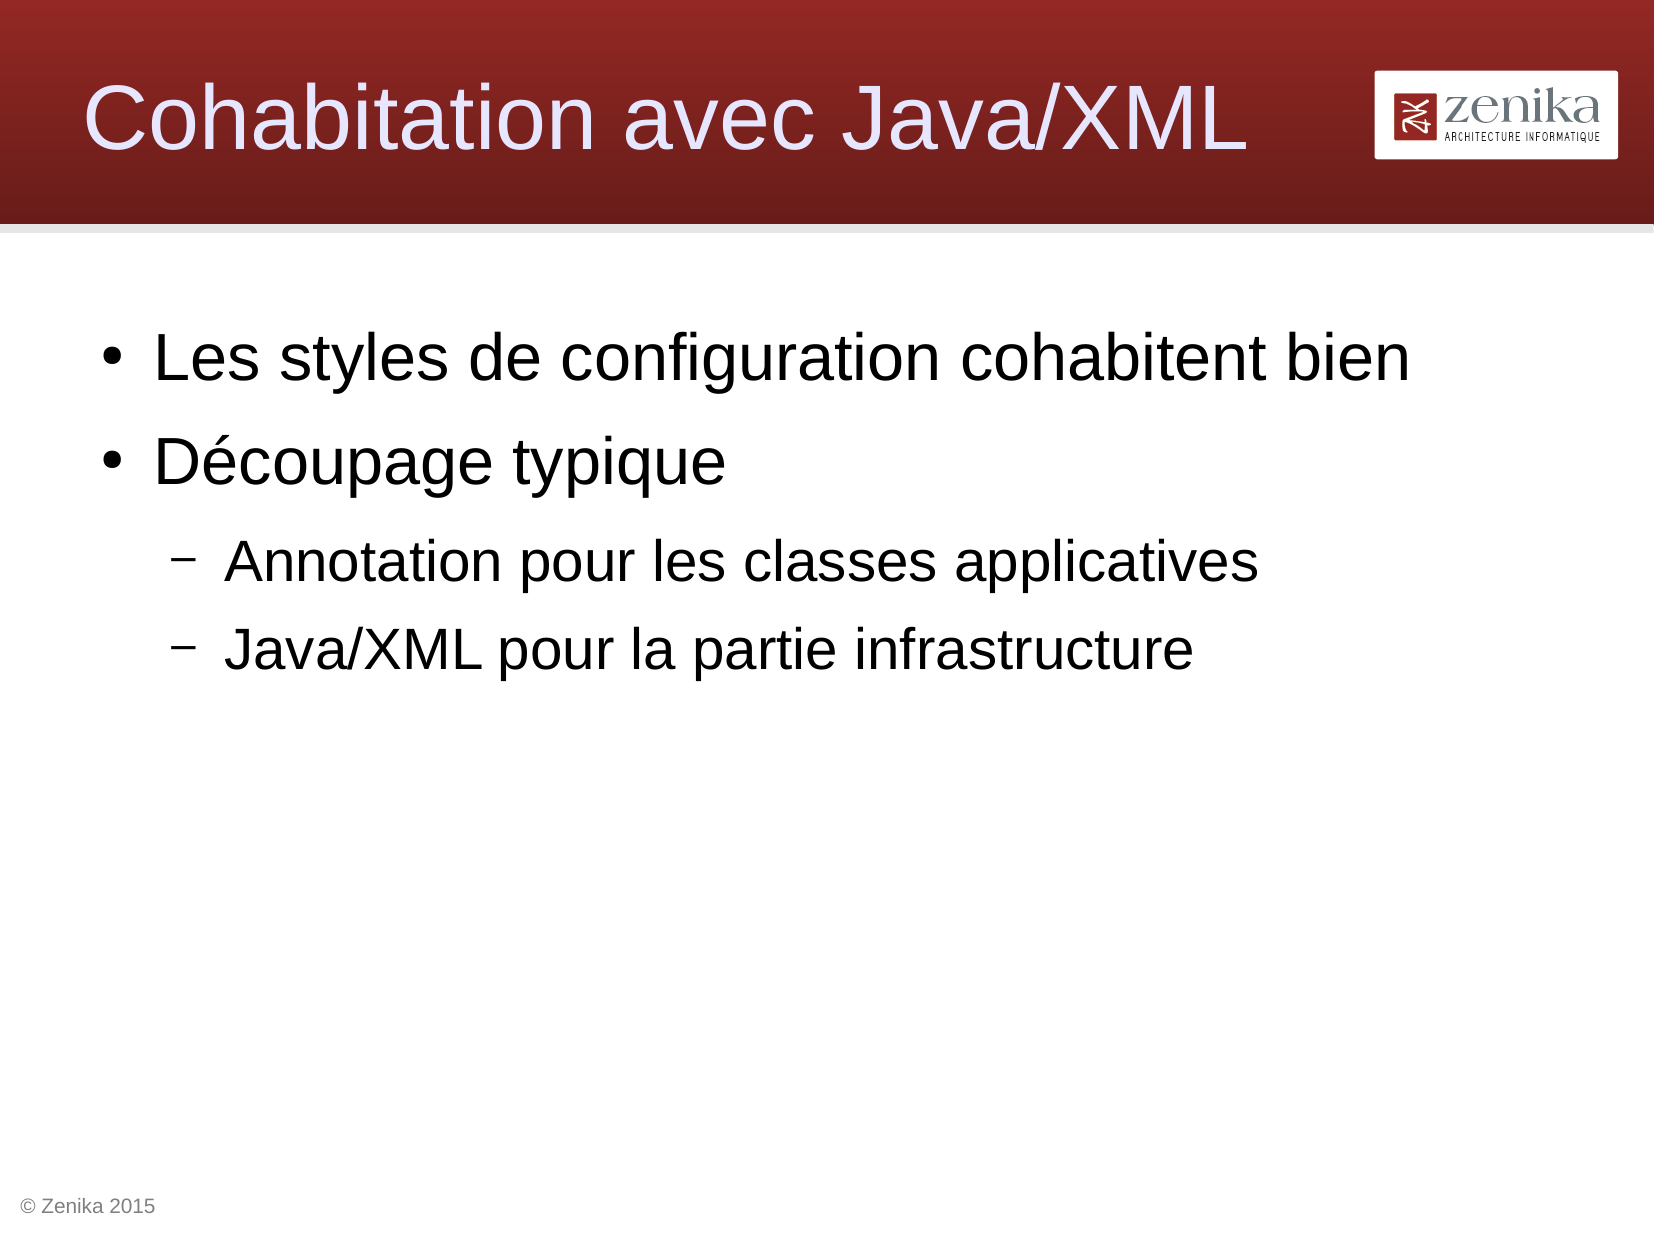

# Cohabitation avec Java/XML
Les styles de configuration cohabitent bien
Découpage typique
Annotation pour les classes applicatives
Java/XML pour la partie infrastructure